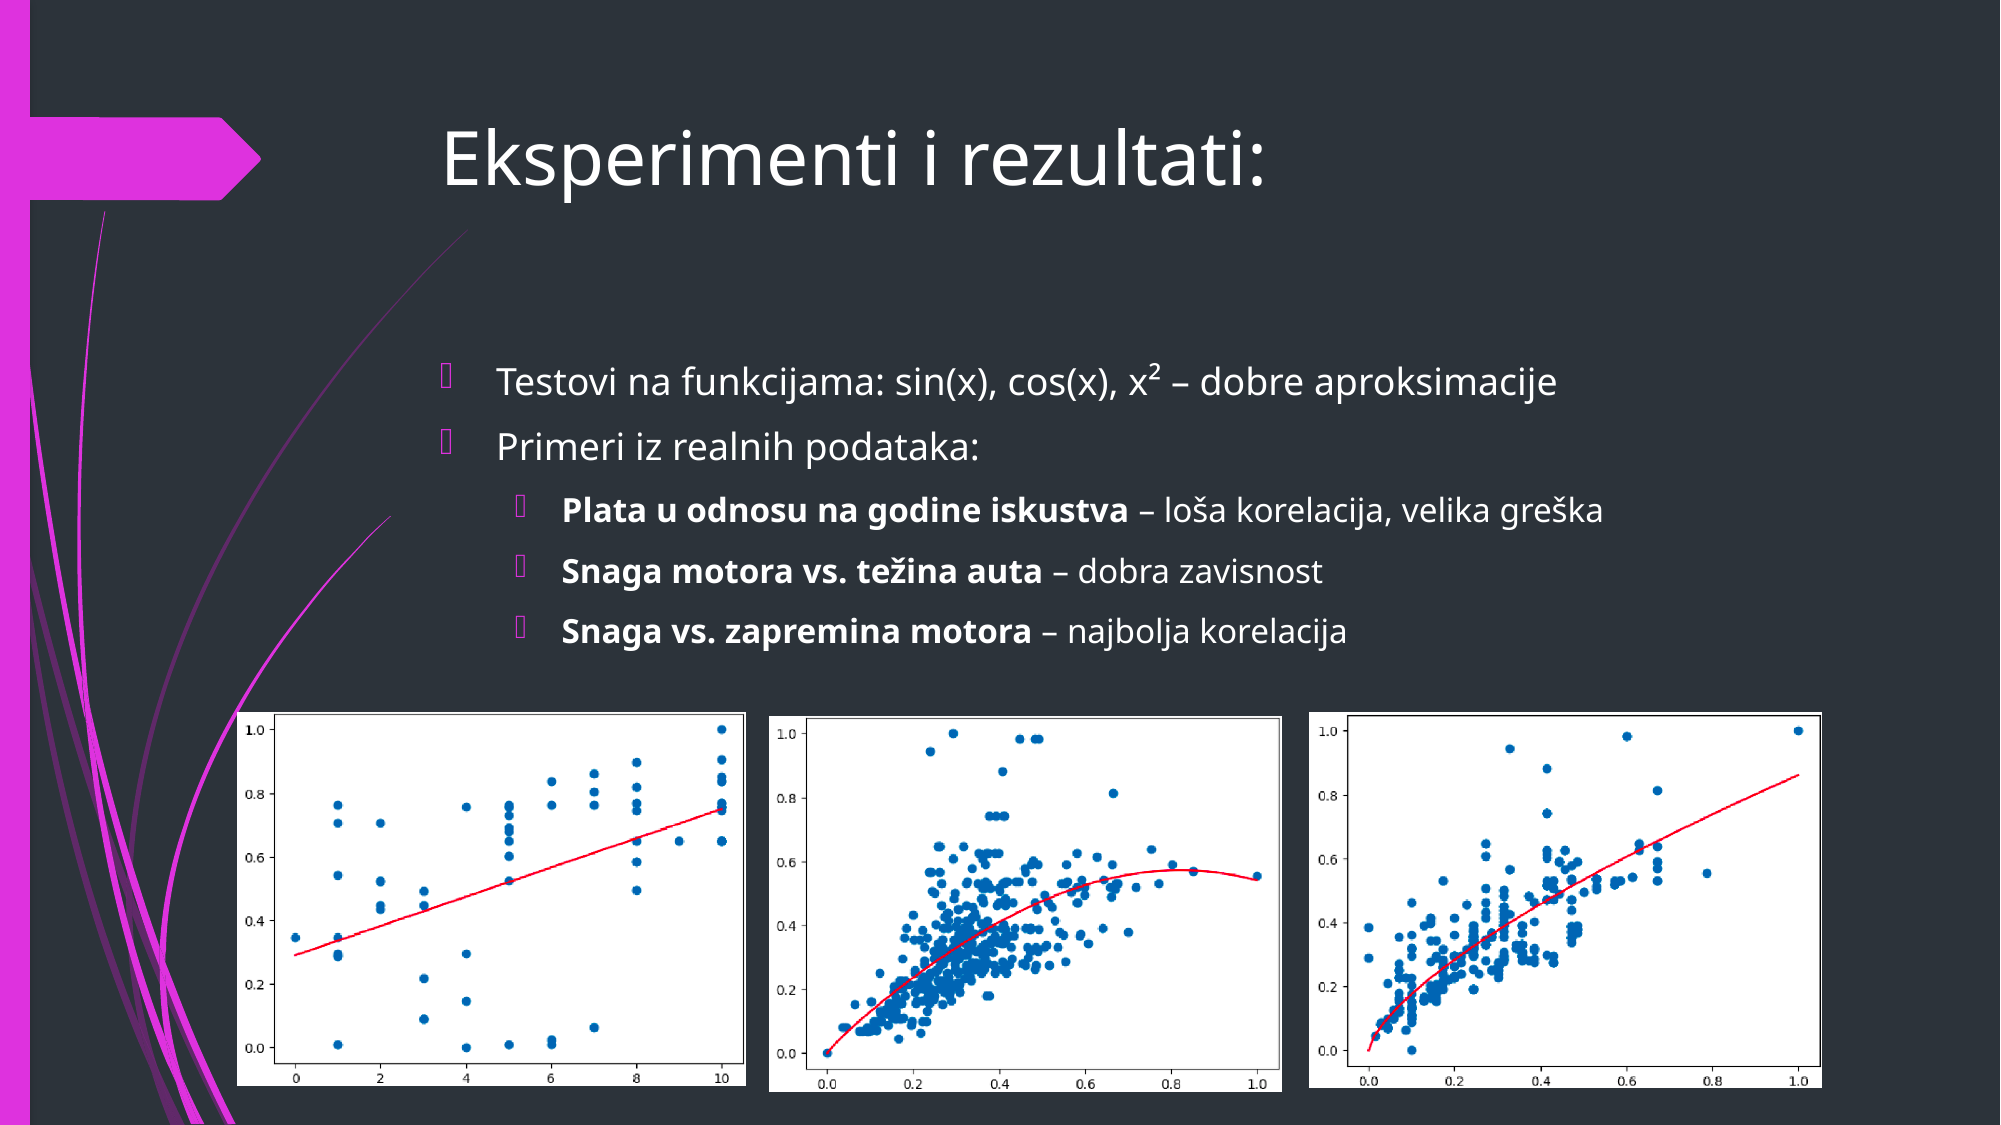

# Eksperimenti i rezultati:
Testovi na funkcijama: sin(x), cos(x), x² – dobre aproksimacije
Primeri iz realnih podataka:
Plata u odnosu na godine iskustva – loša korelacija, velika greška
Snaga motora vs. težina auta – dobra zavisnost
Snaga vs. zapremina motora – najbolja korelacija